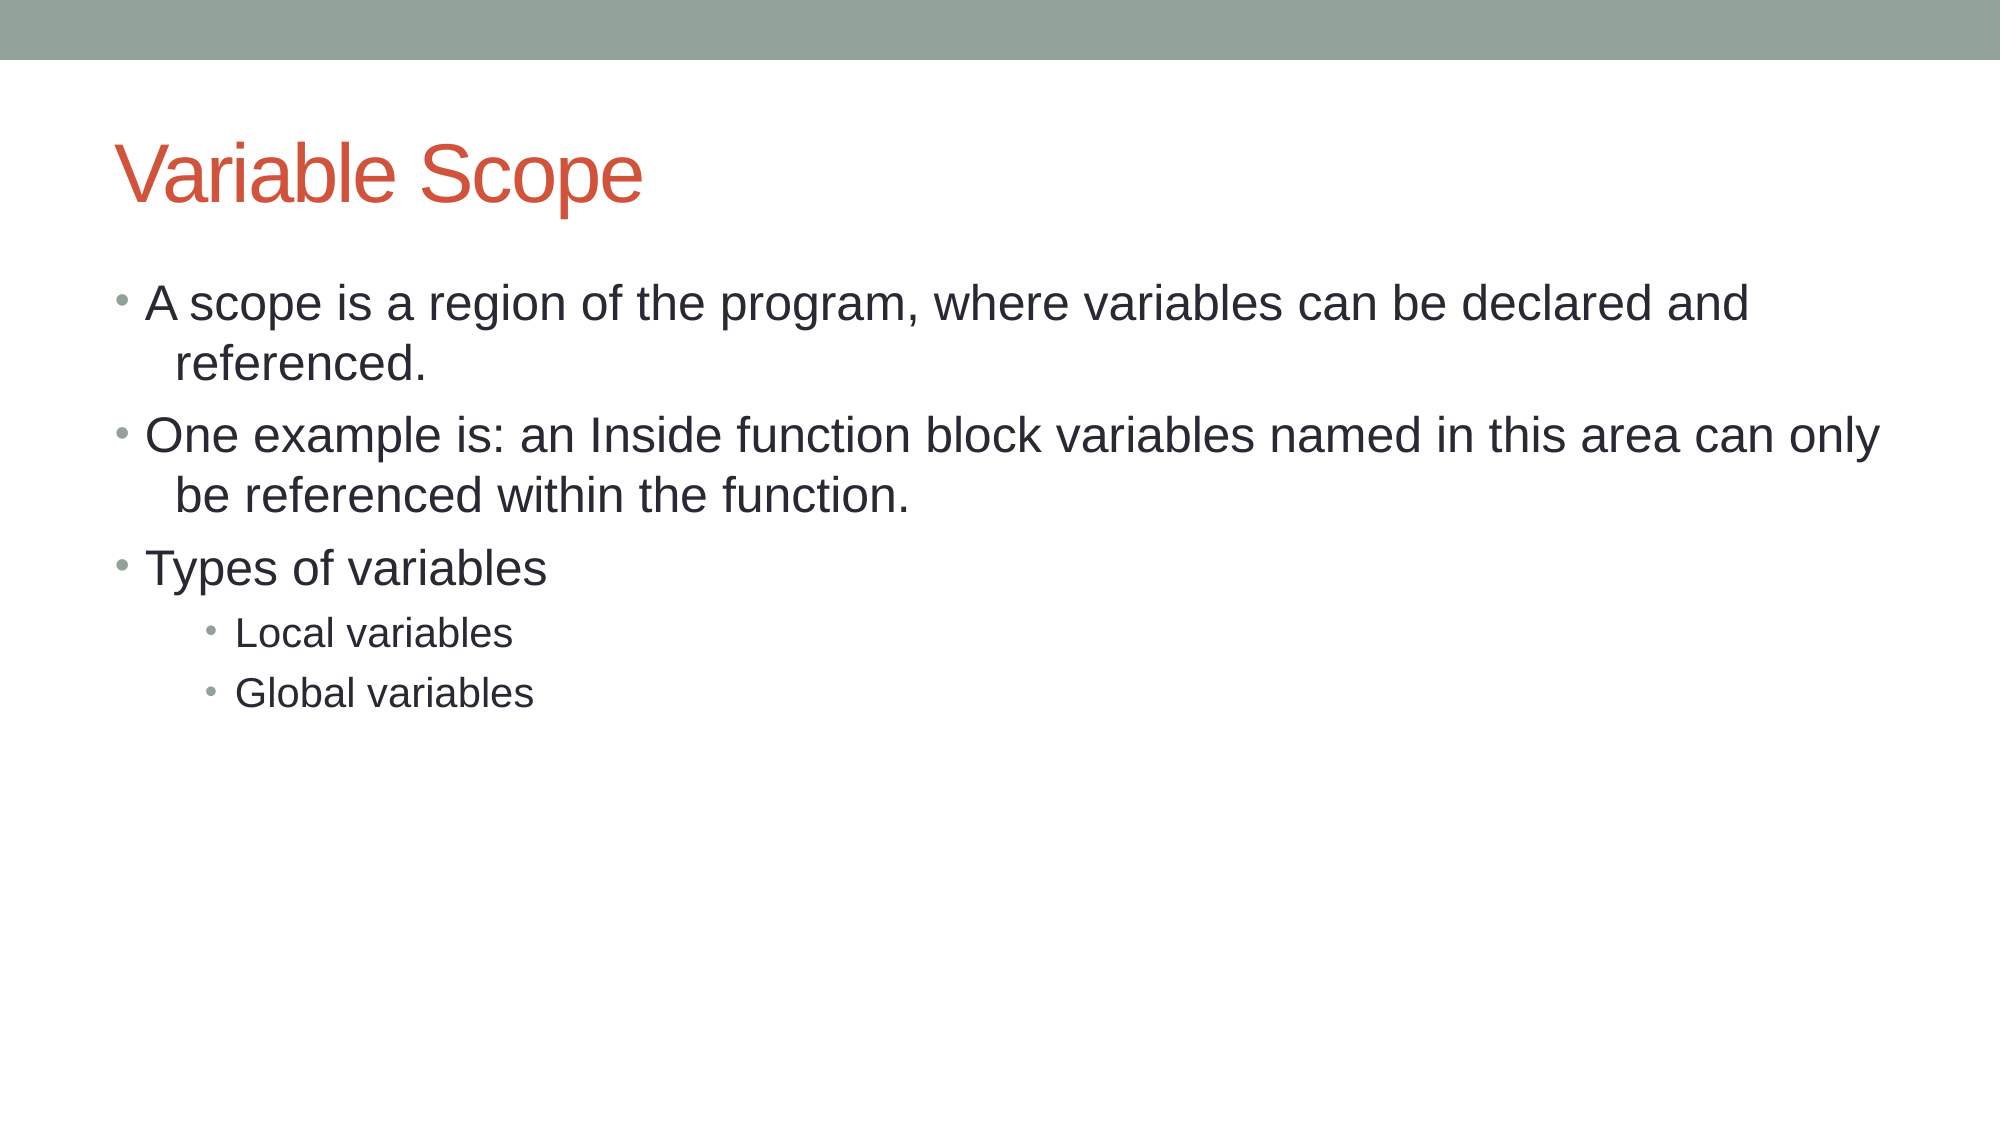

# Variable Scope
A scope is a region of the program, where variables can be declared and referenced.
One example is: an Inside function block variables named in this area can only be referenced within the function.
Types of variables
Local variables
Global variables